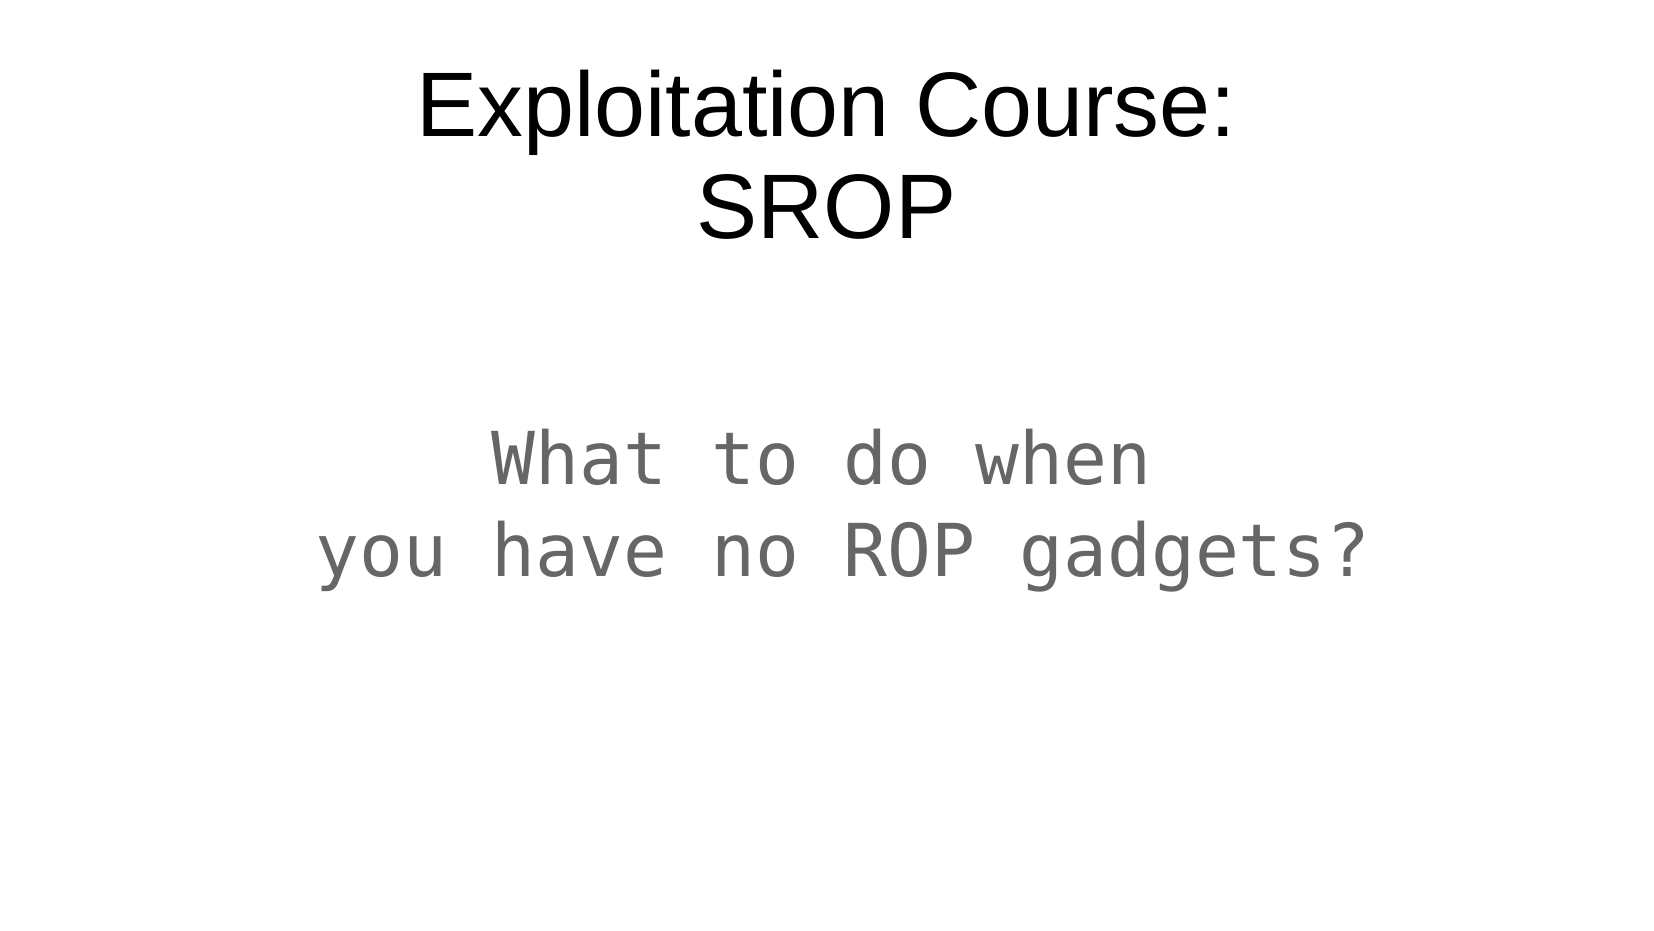

# Exploitation Course: SROP
What to do when
you have no ROP gadgets?